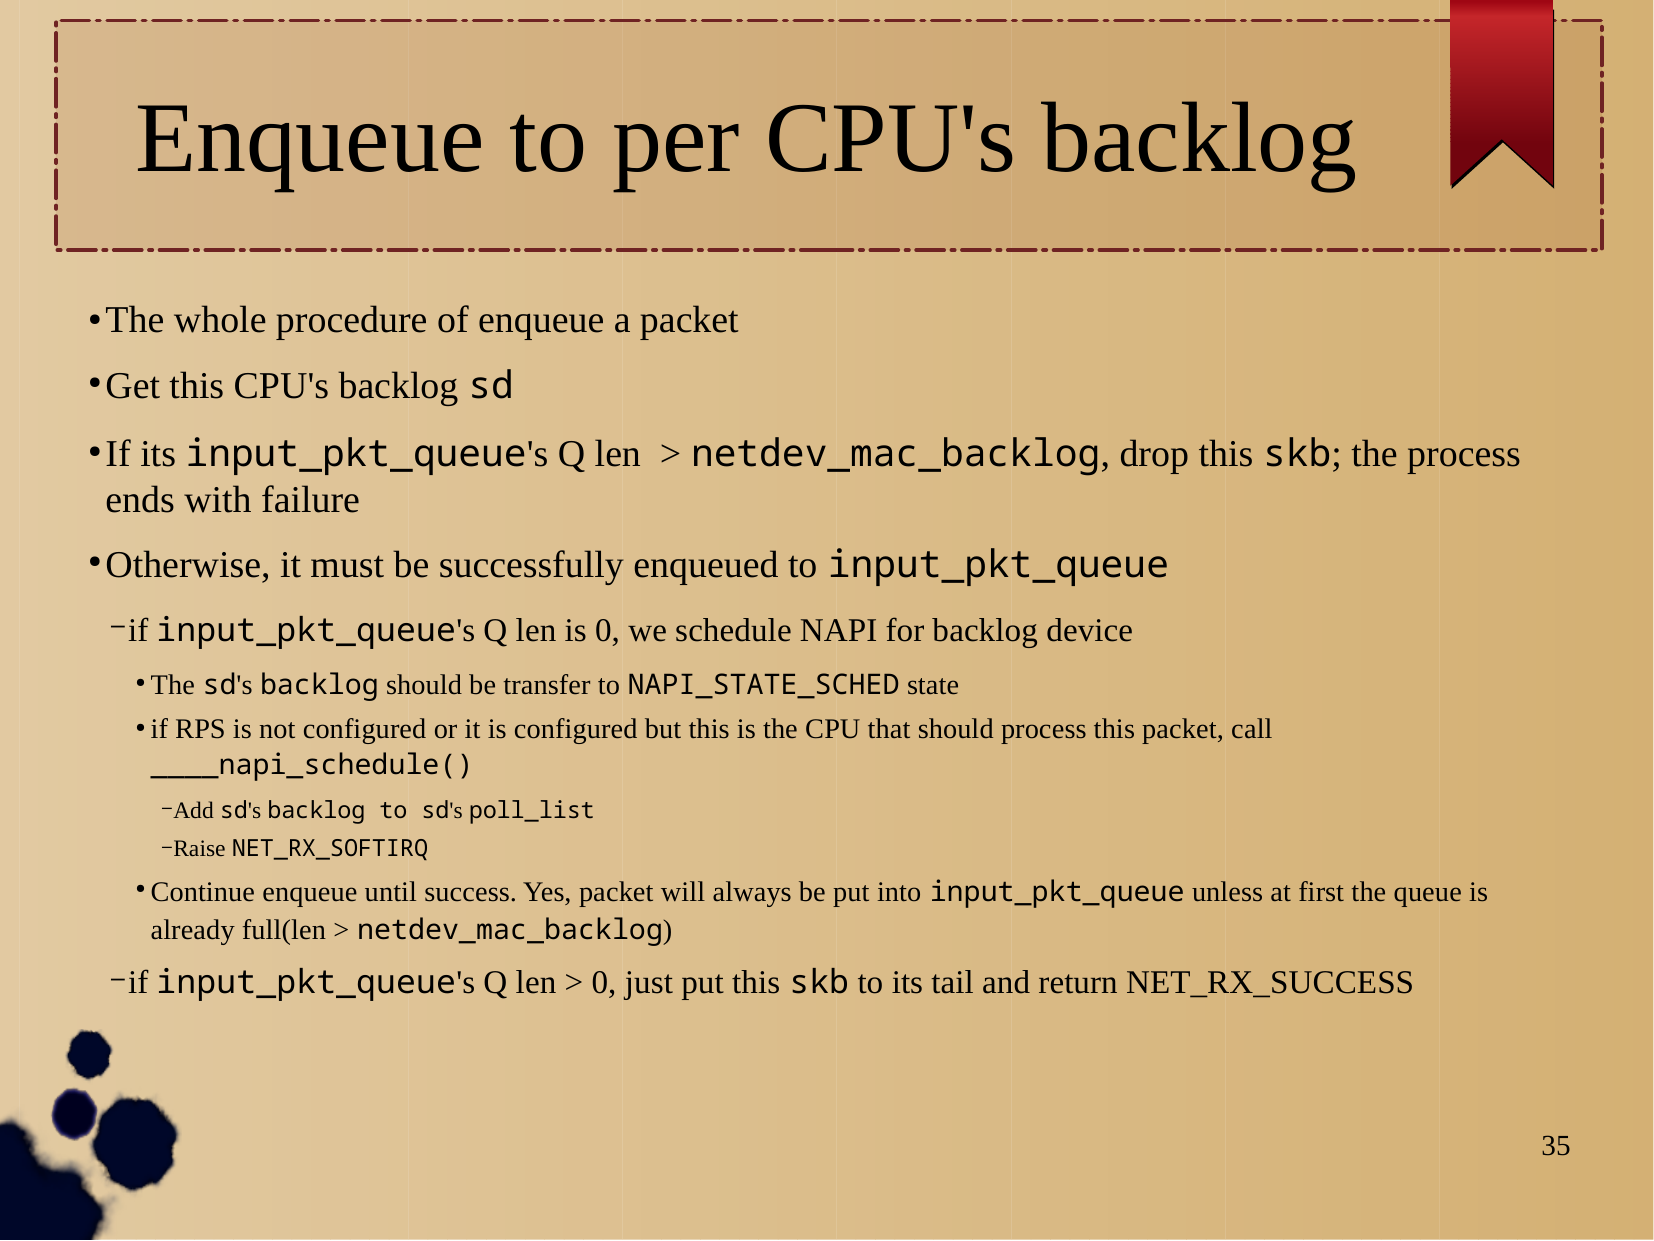

# Enqueue to per CPU's backlog
The whole procedure of enqueue a packet
Get this CPU's backlog sd
If its input_pkt_queue's Q len > netdev_mac_backlog, drop this skb; the process ends with failure
Otherwise, it must be successfully enqueued to input_pkt_queue
if input_pkt_queue's Q len is 0, we schedule NAPI for backlog device
The sd's backlog should be transfer to NAPI_STATE_SCHED state
if RPS is not configured or it is configured but this is the CPU that should process this packet, call ____napi_schedule()
Add sd's backlog to sd's poll_list
Raise NET_RX_SOFTIRQ
Continue enqueue until success. Yes, packet will always be put into input_pkt_queue unless at first the queue is already full(len > netdev_mac_backlog)
if input_pkt_queue's Q len > 0, just put this skb to its tail and return NET_RX_SUCCESS
35